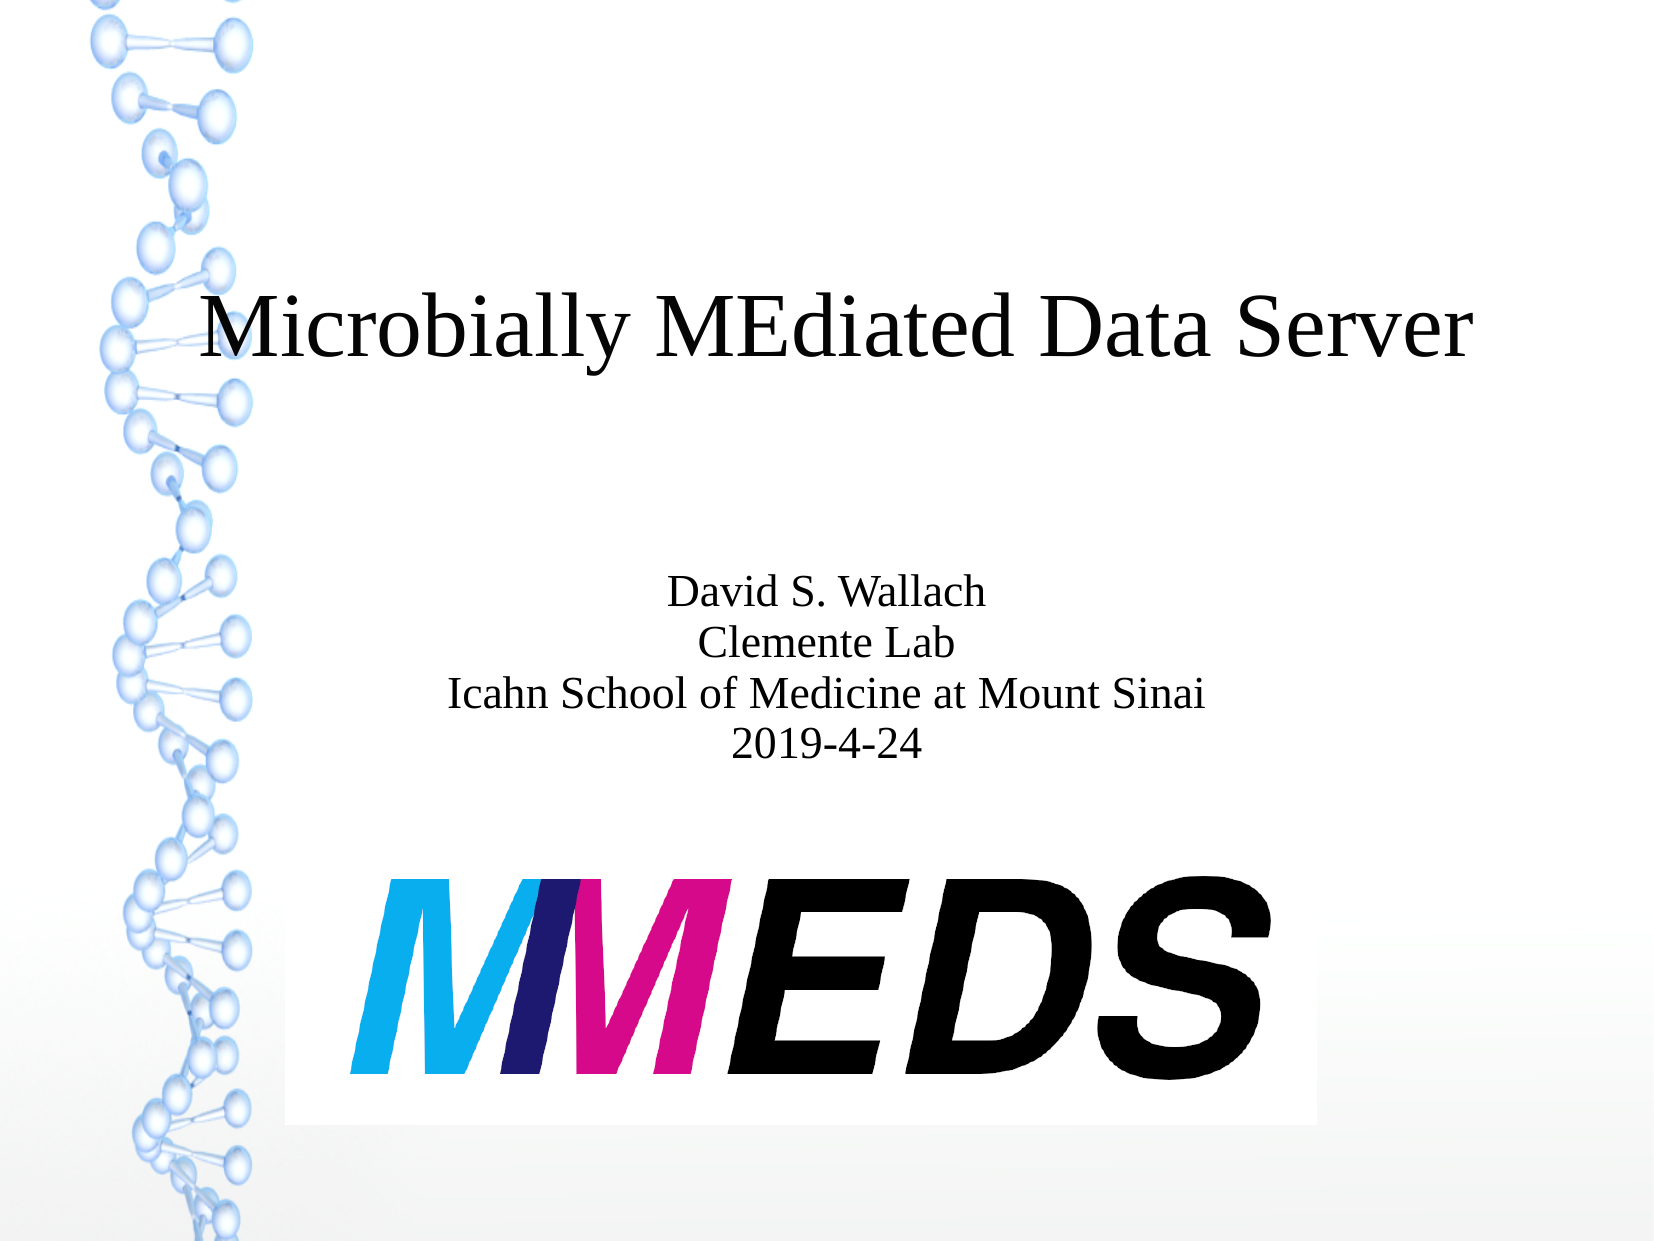

# Microbially MEdiated Data Server
David S. Wallach
Clemente Lab
Icahn School of Medicine at Mount Sinai
2019-4-24